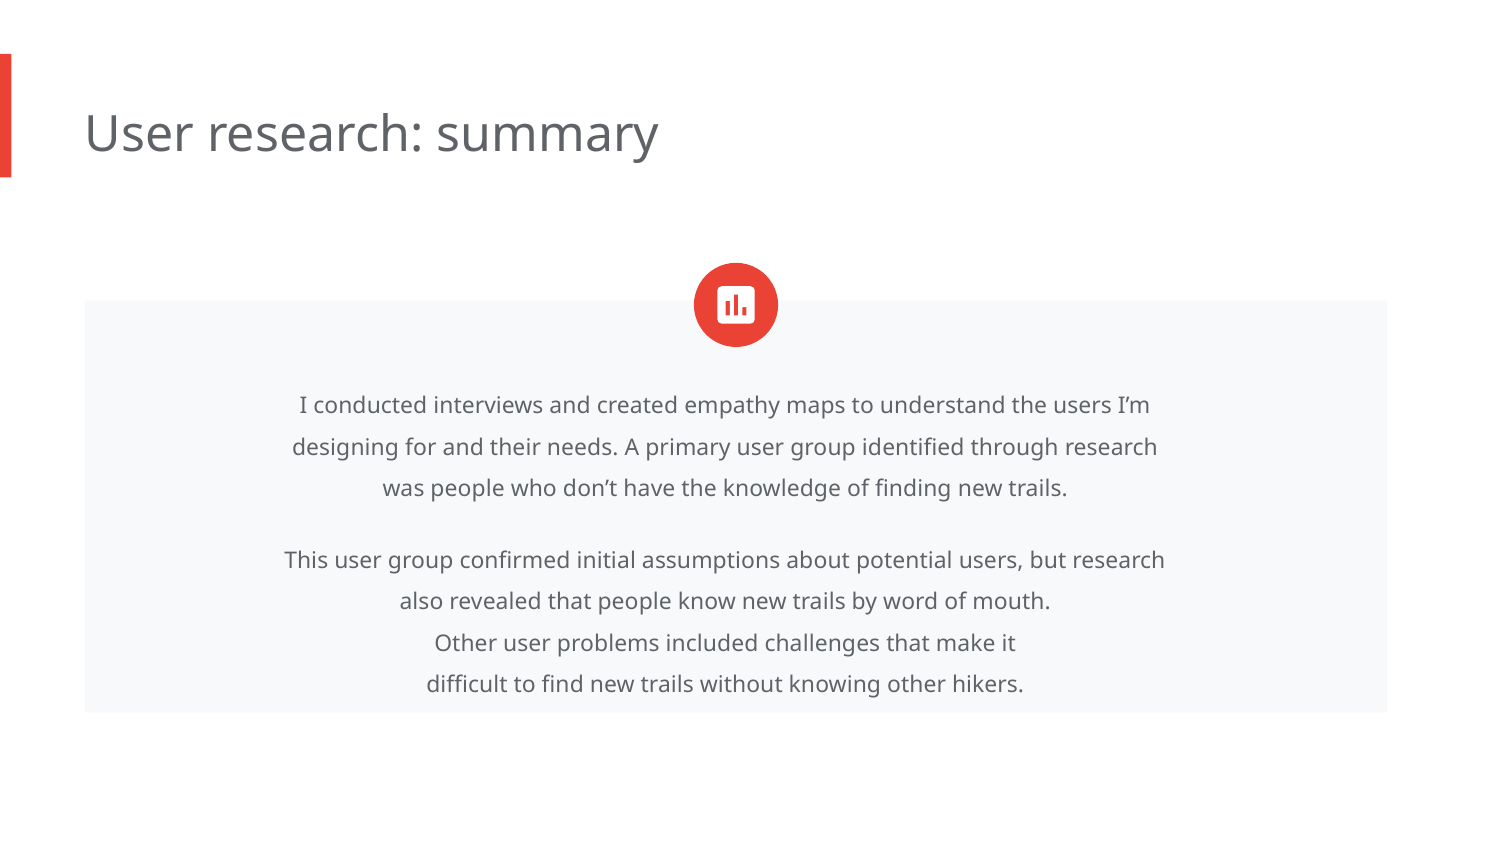

User research: summary
I conducted interviews and created empathy maps to understand the users I’m
designing for and their needs. A primary user group identified through research
was people who don’t have the knowledge of finding new trails.
This user group confirmed initial assumptions about potential users, but research
also revealed that people know new trails by word of mouth.
Other user problems included challenges that make it
difficult to find new trails without knowing other hikers.